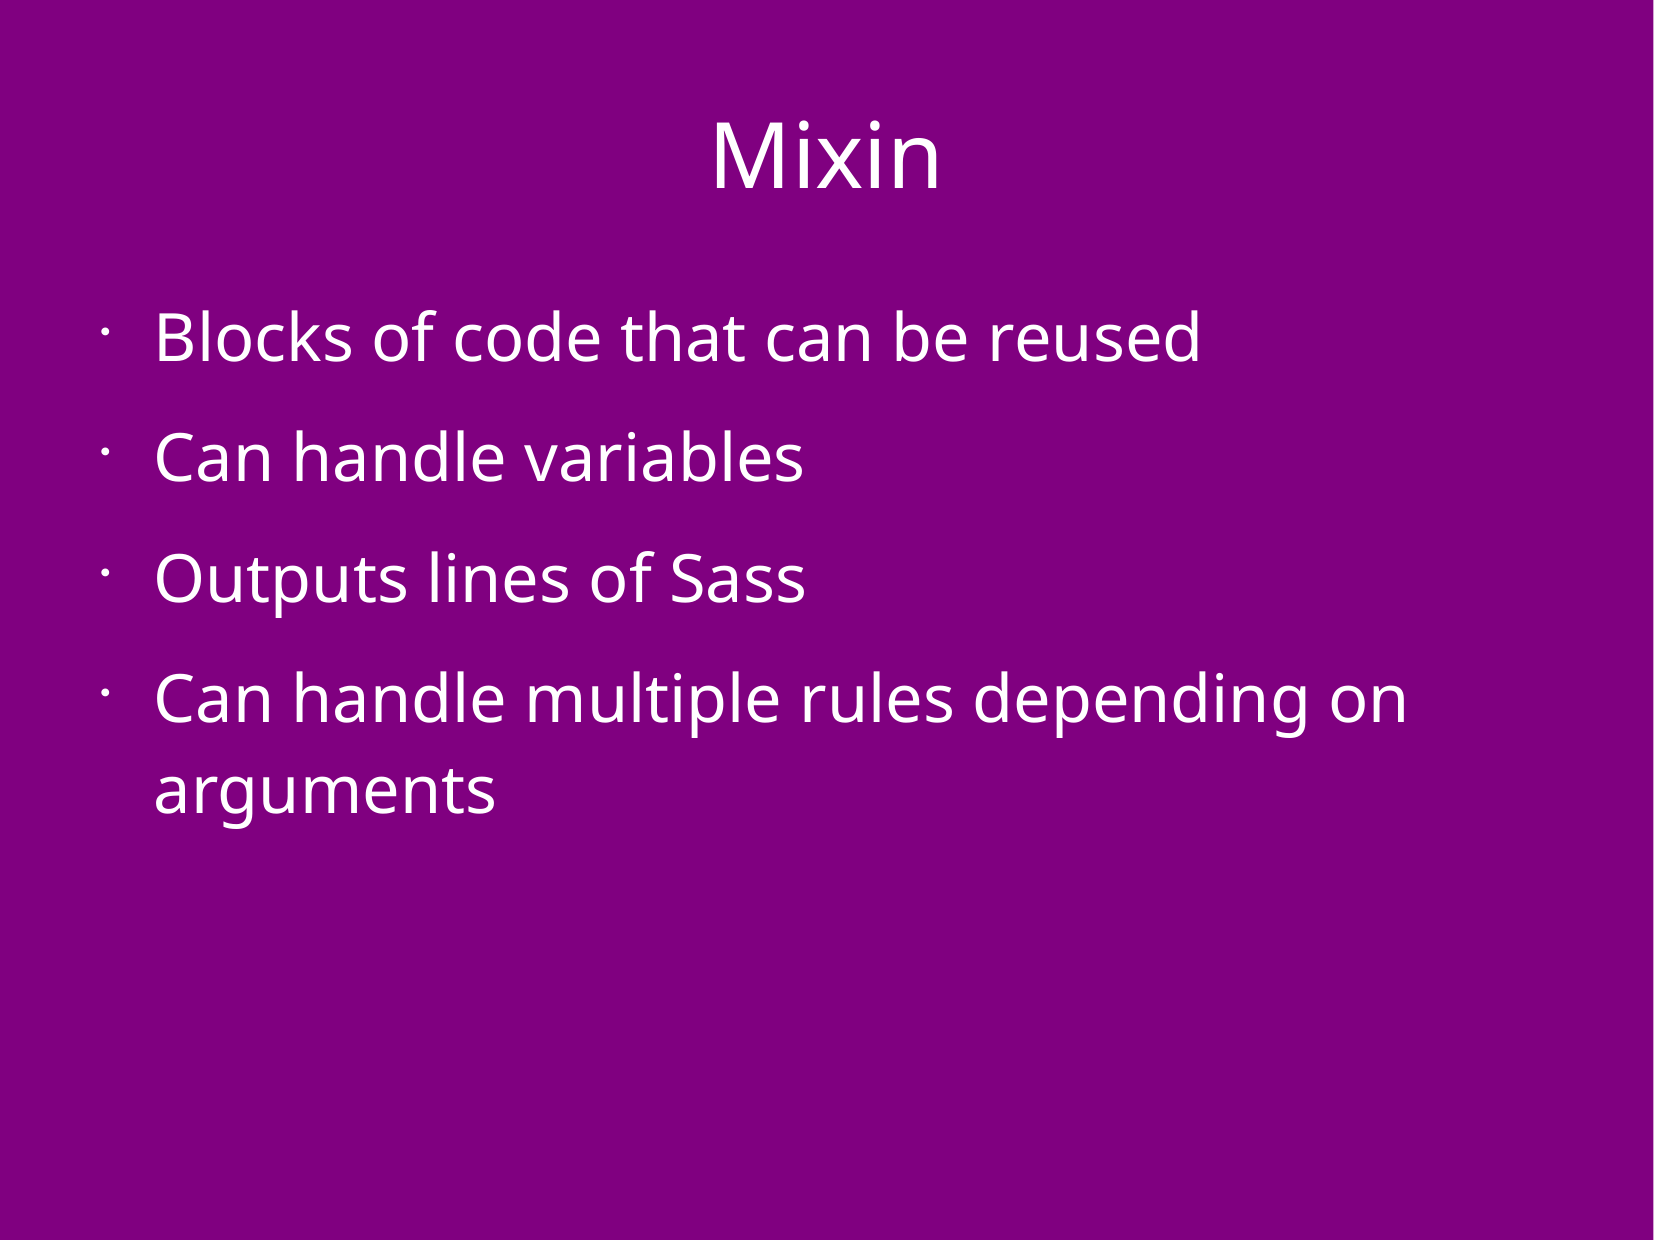

# Mixin
Blocks of code that can be reused
Can handle variables
Outputs lines of Sass
Can handle multiple rules depending on arguments